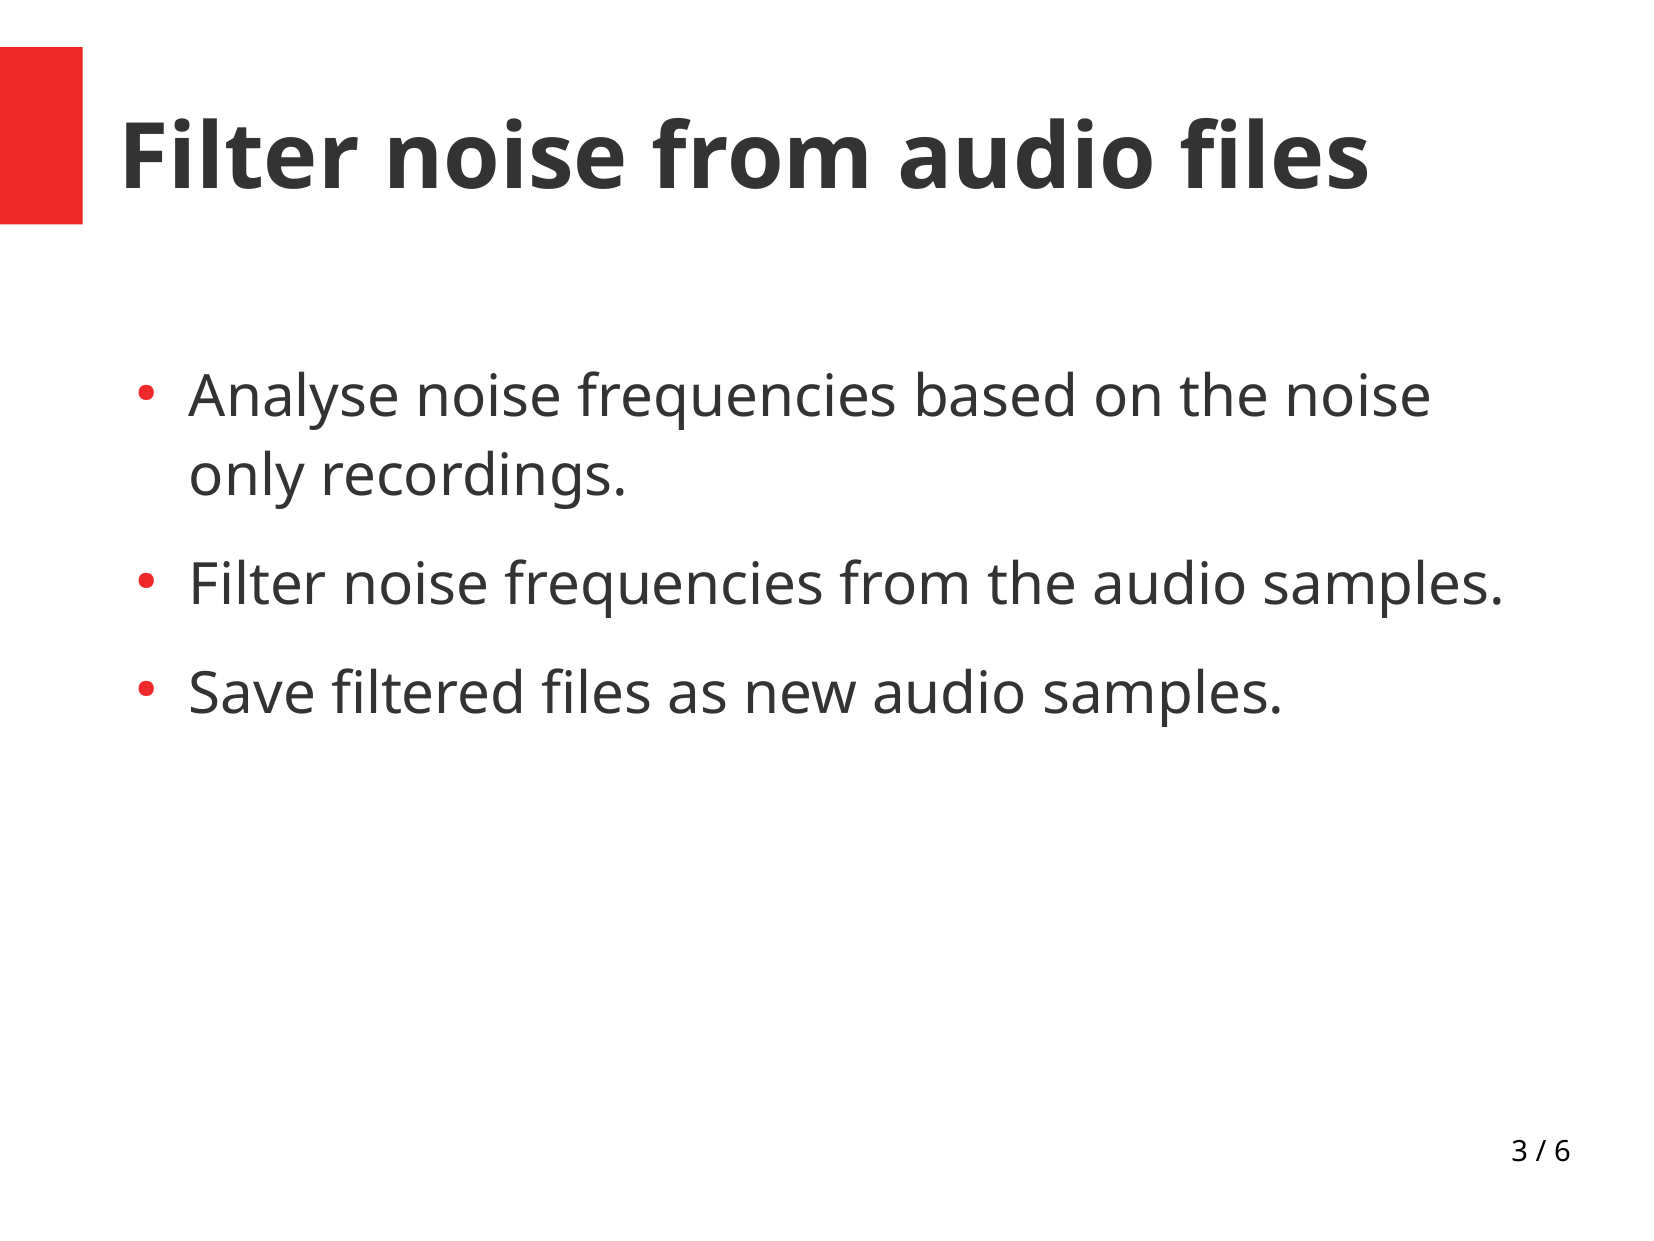

# Filter noise from audio files
Analyse noise frequencies based on the noise only recordings.
Filter noise frequencies from the audio samples.
Save filtered files as new audio samples.
3